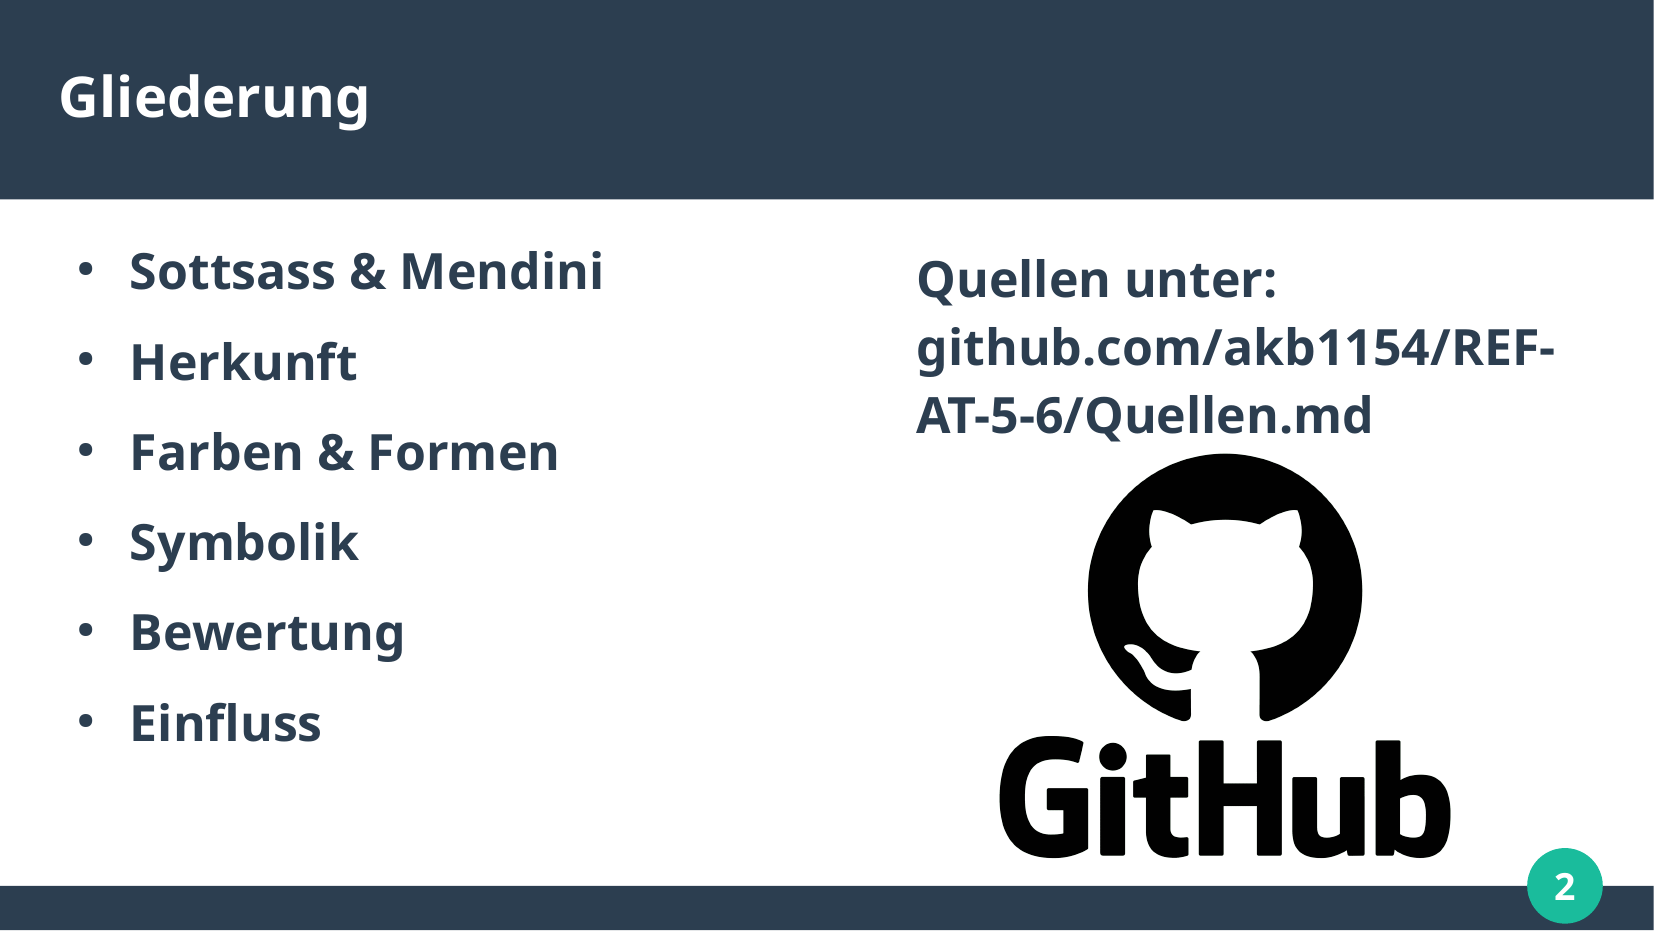

# Gliederung
Sottsass & Mendini
Herkunft
Farben & Formen
Symbolik
Bewertung
Einfluss
Quellen unter: github.com/akb1154/REF-AT-5-6/Quellen.md